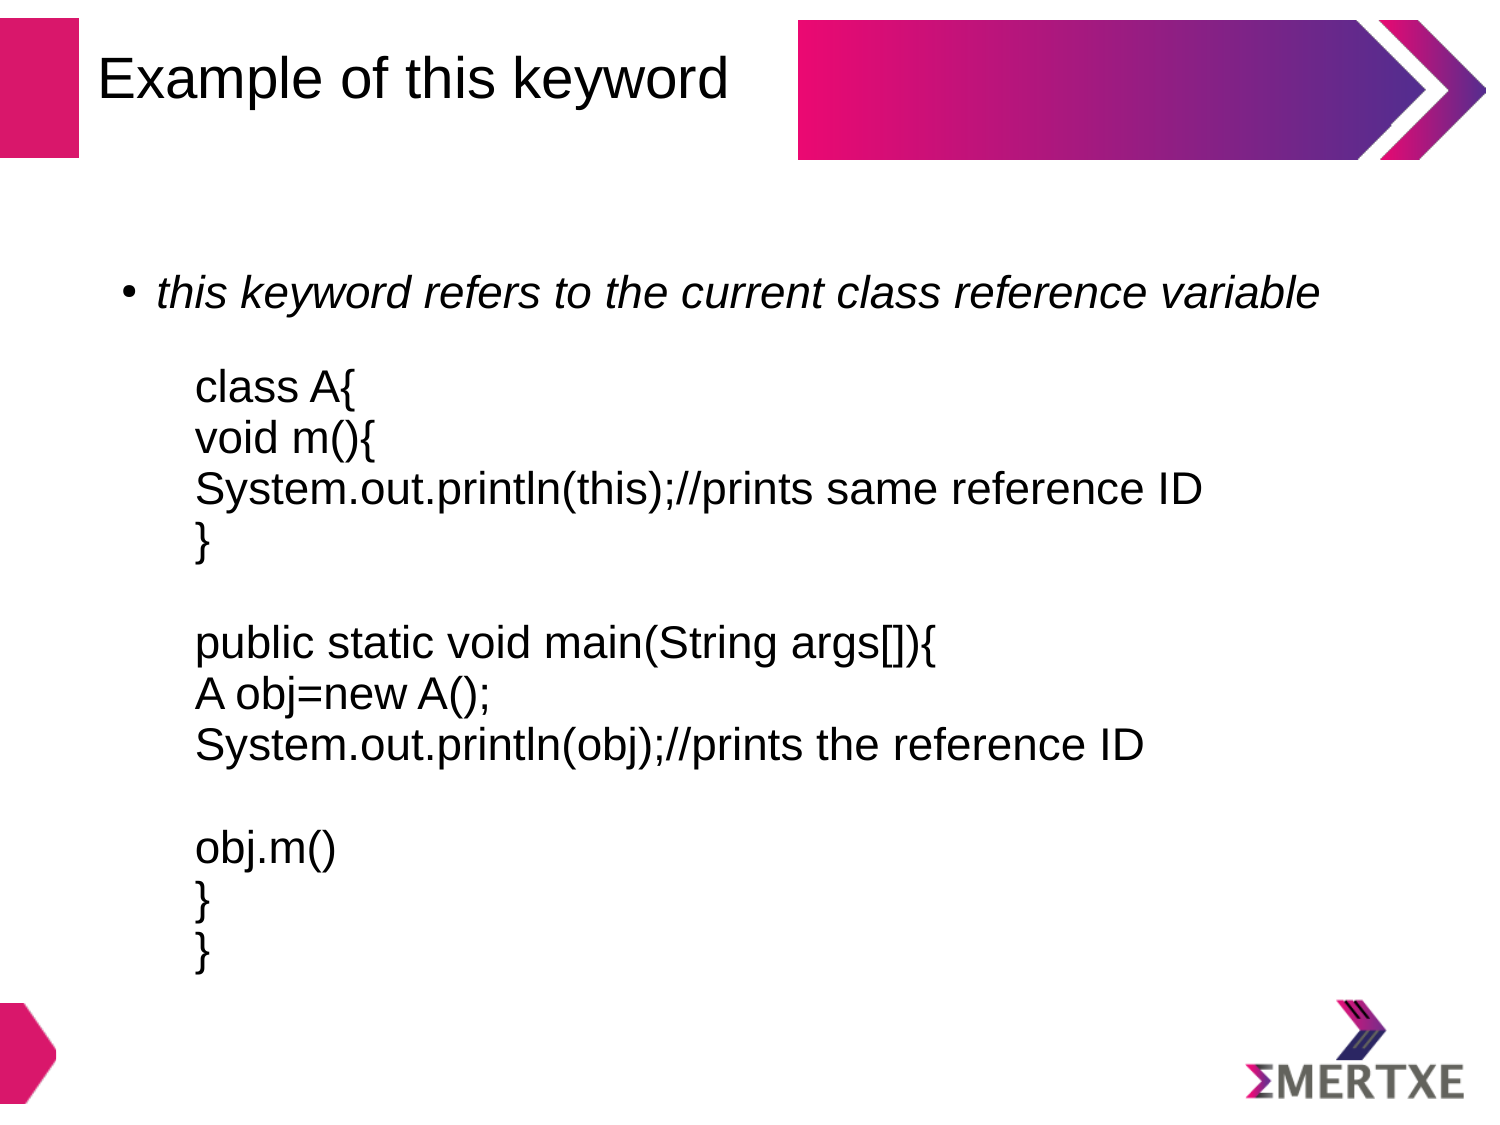

Example of this keyword
this keyword refers to the current class reference variable
	class A{
	void m(){
	System.out.println(this);//prints same reference ID
	}
	public static void main(String args[]){
	A obj=new A();
	System.out.println(obj);//prints the reference ID
	obj.m()
	}
	}